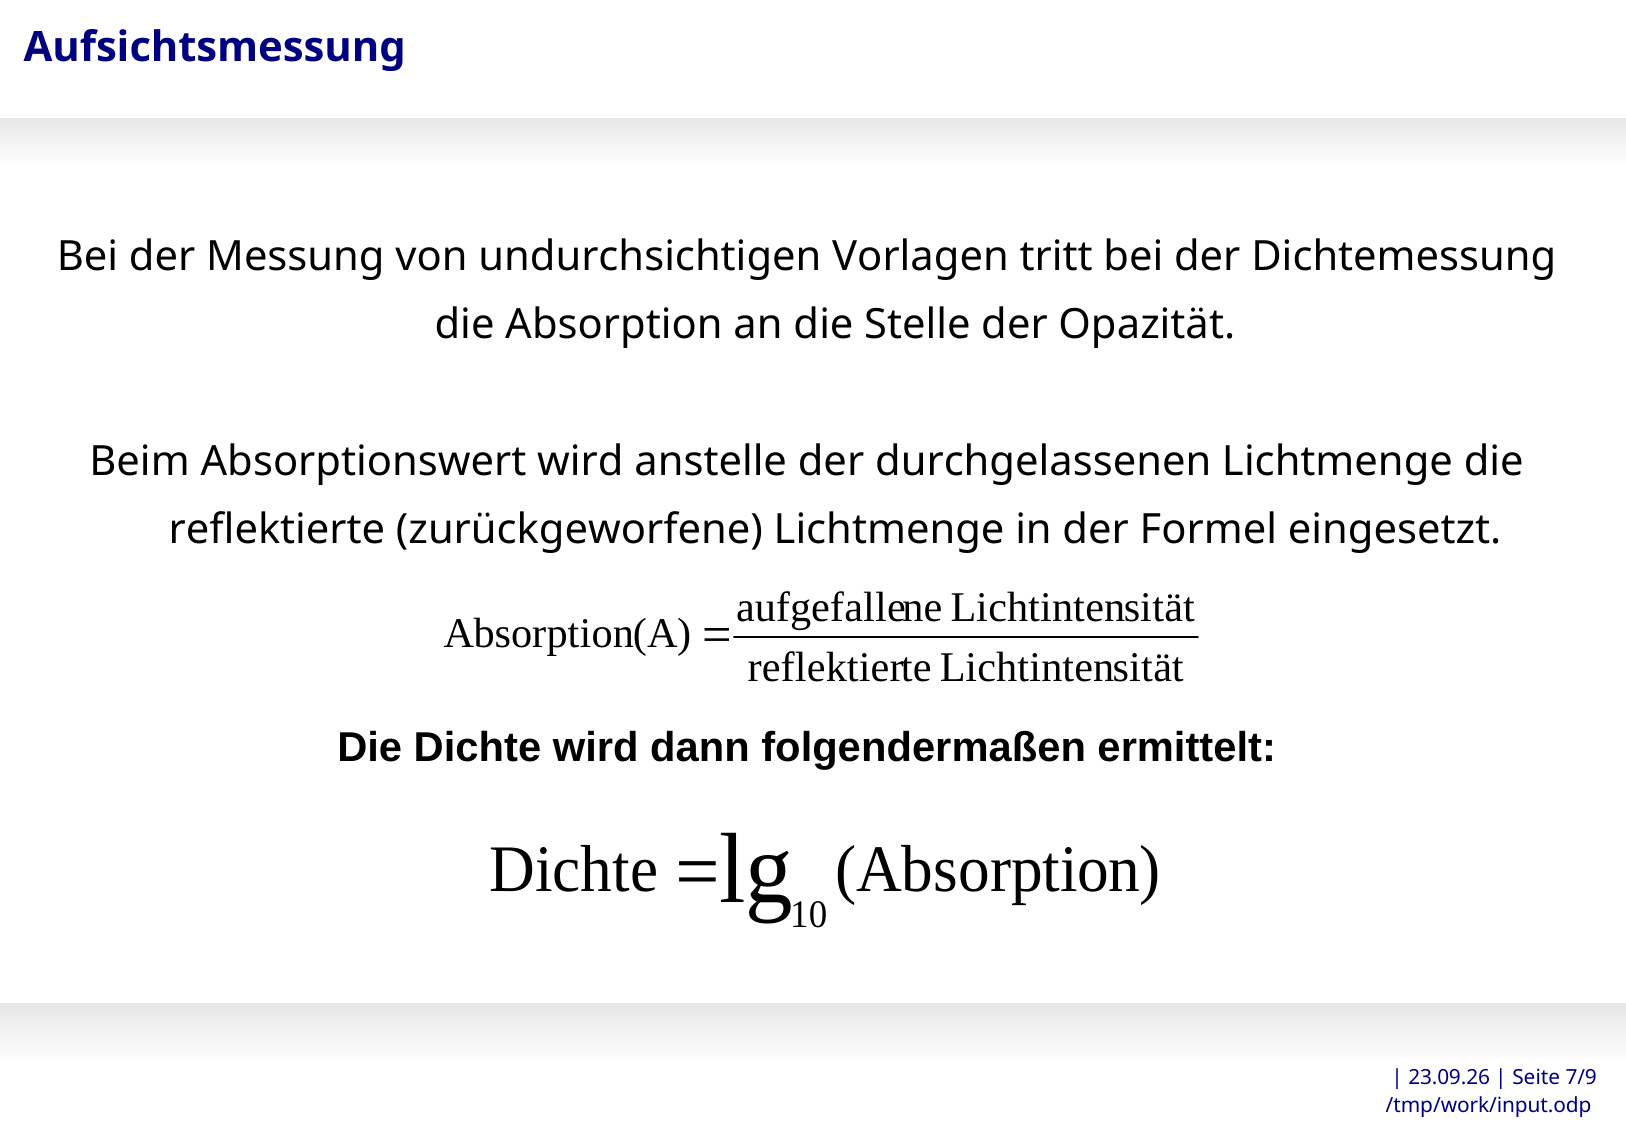

# Aufsichtsmessung
Bei der Messung von undurchsichtigen Vorlagen tritt bei der Dichtemessung die Absorption an die Stelle der Opazität.
Beim Absorptionswert wird anstelle der durchgelassenen Lichtmenge die reflektierte (zurückgeworfene) Lichtmenge in der Formel eingesetzt.
Die Dichte wird dann folgendermaßen ermittelt: